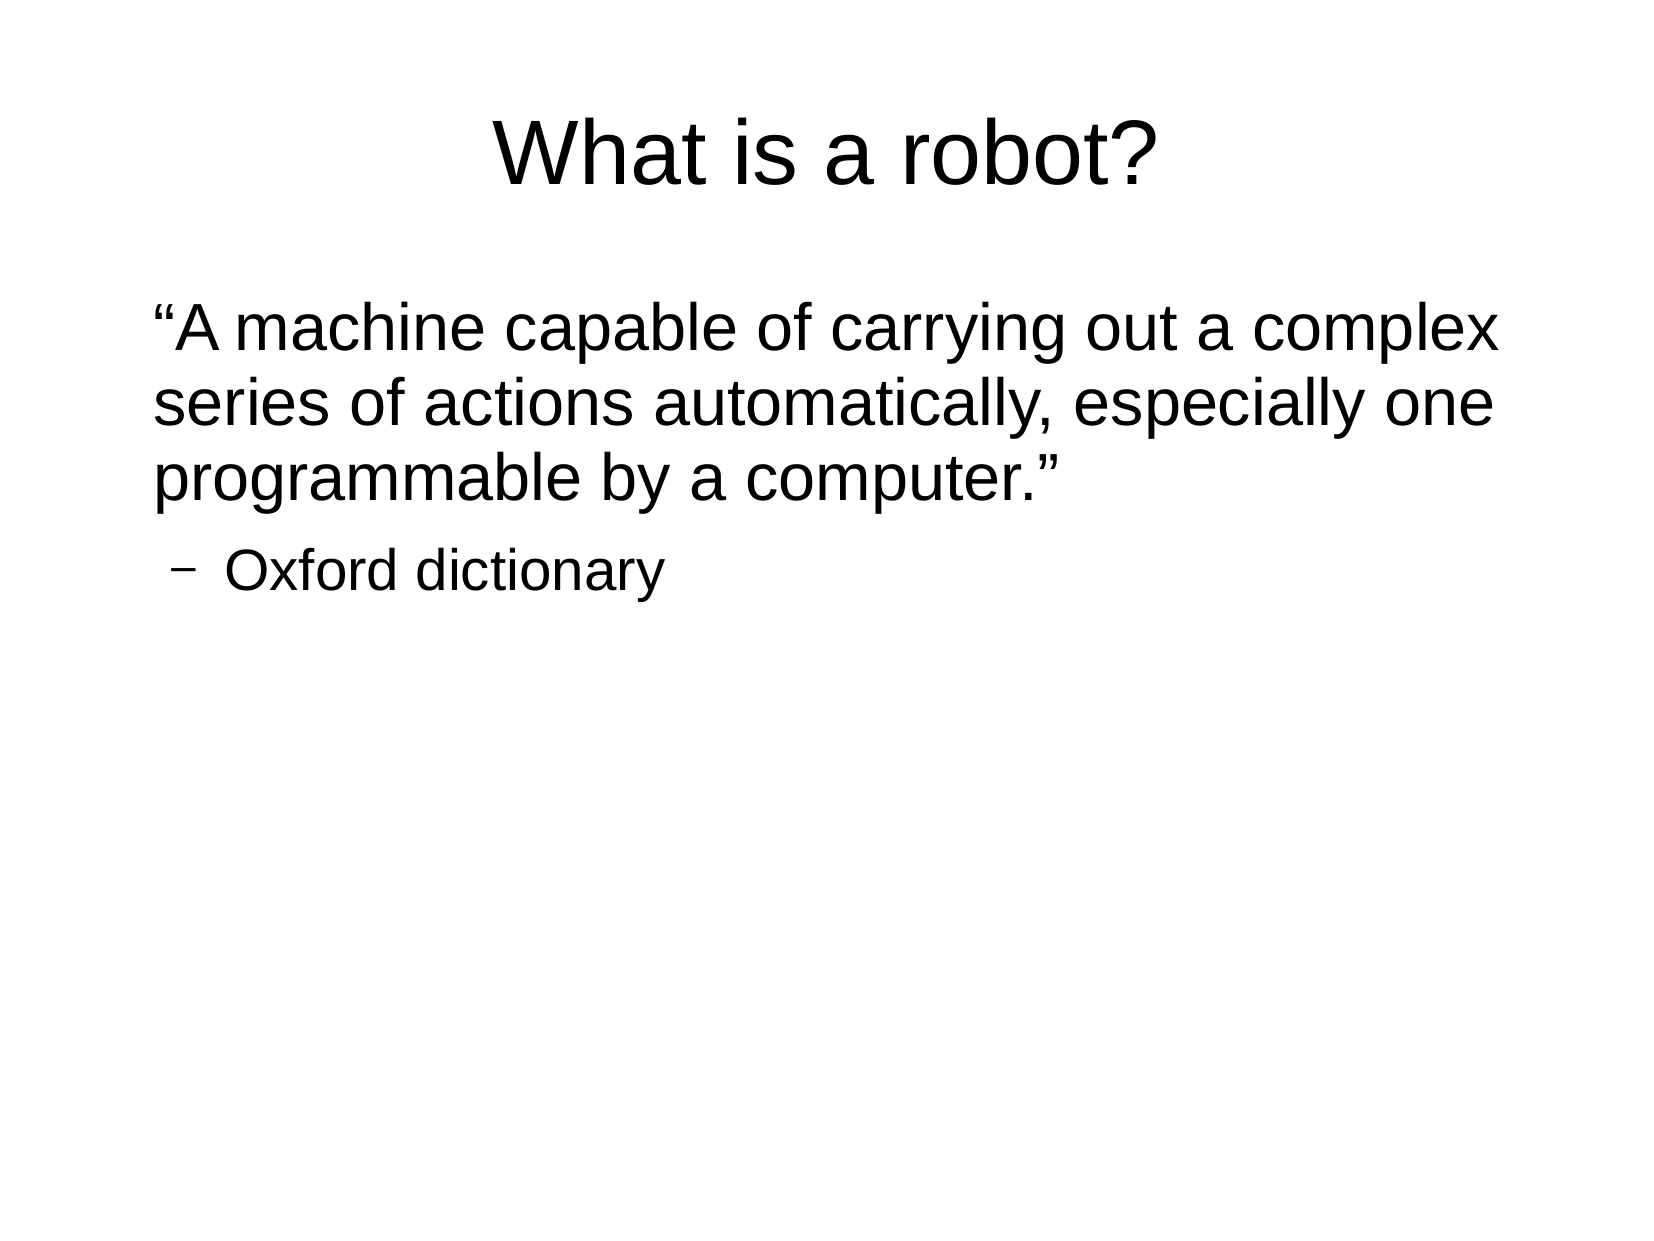

# What is a robot?
“A machine capable of carrying out a complex series of actions automatically, especially one programmable by a computer.”
Oxford dictionary